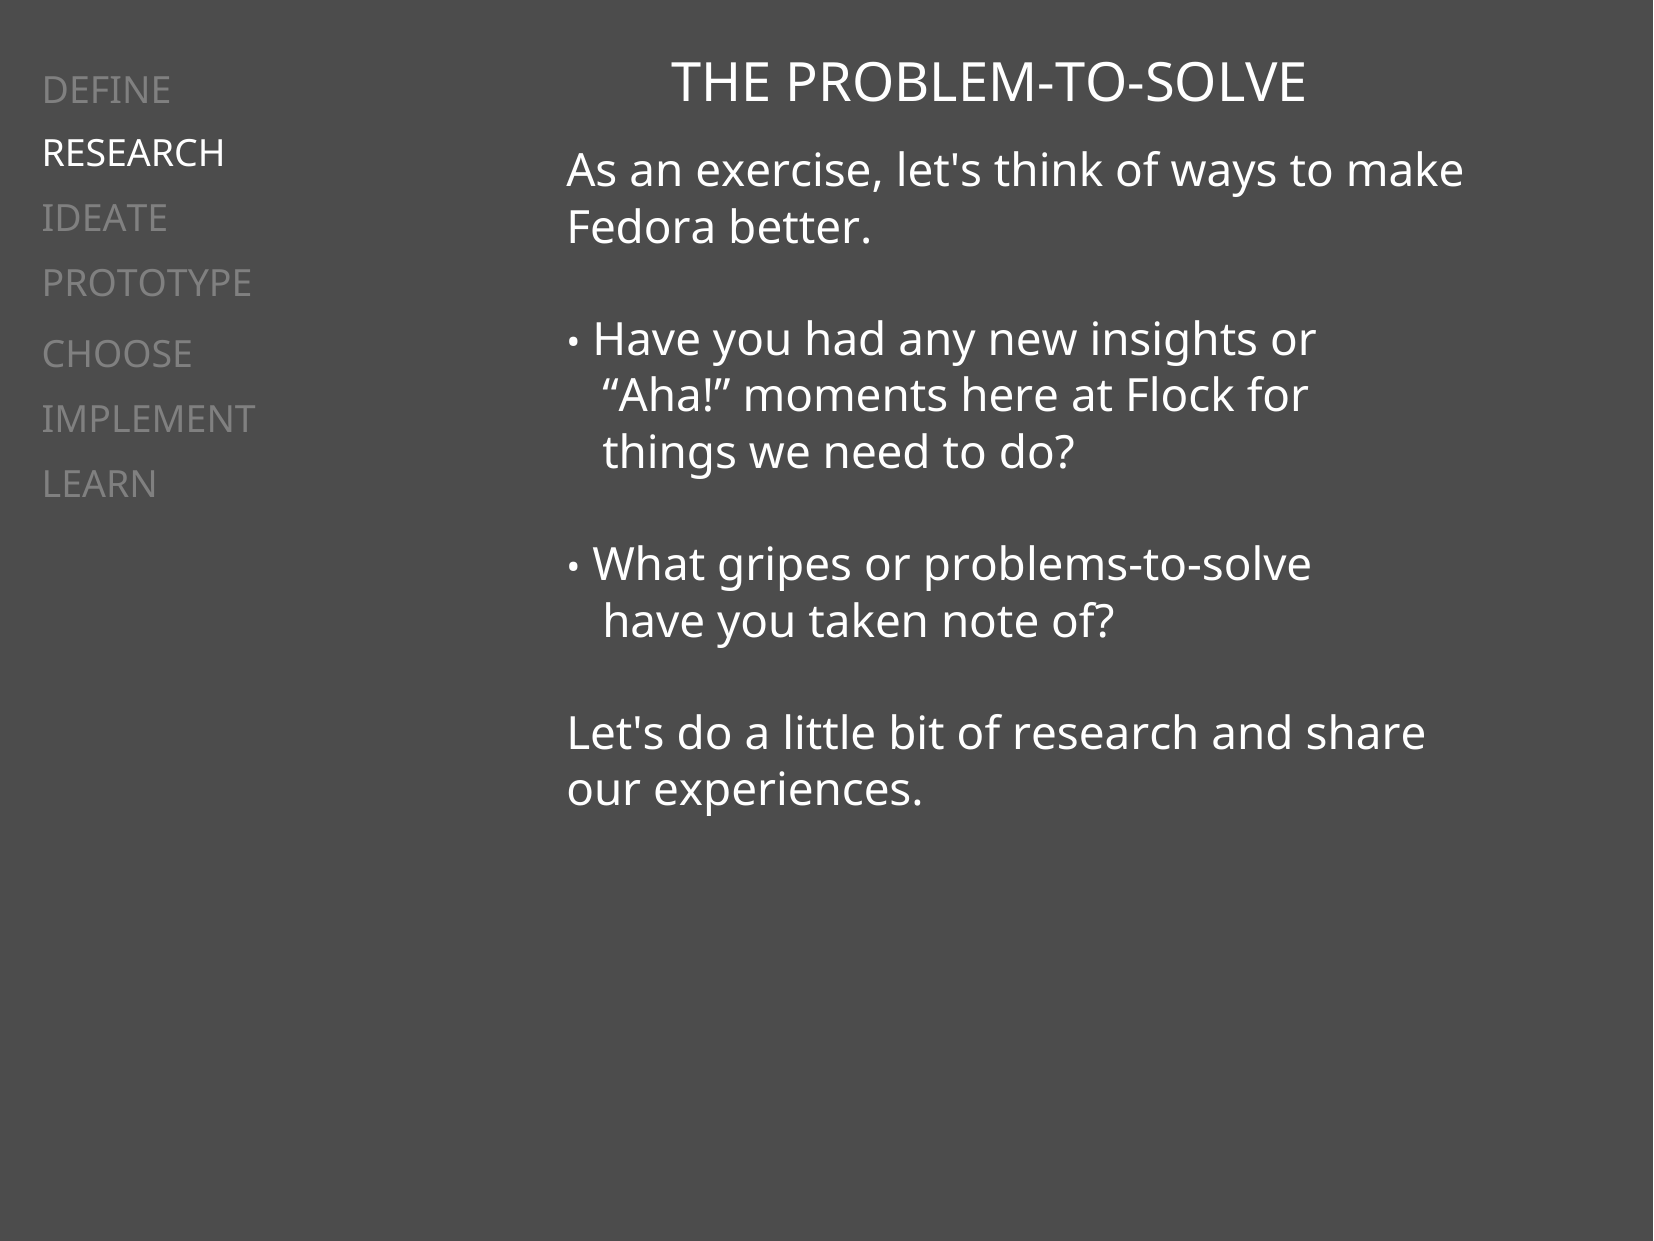

# DEFINE
THE PROBLEM-TO-SOLVE
RESEARCH
As an exercise, let's think of ways to make Fedora better.
• Have you had any new insights or
 “Aha!” moments here at Flock for
 things we need to do?
• What gripes or problems-to-solve
 have you taken note of?
Let's do a little bit of research and share our experiences.
IDEATE
PROTOTYPE
CHOOSE
IMPLEMENT
LEARN